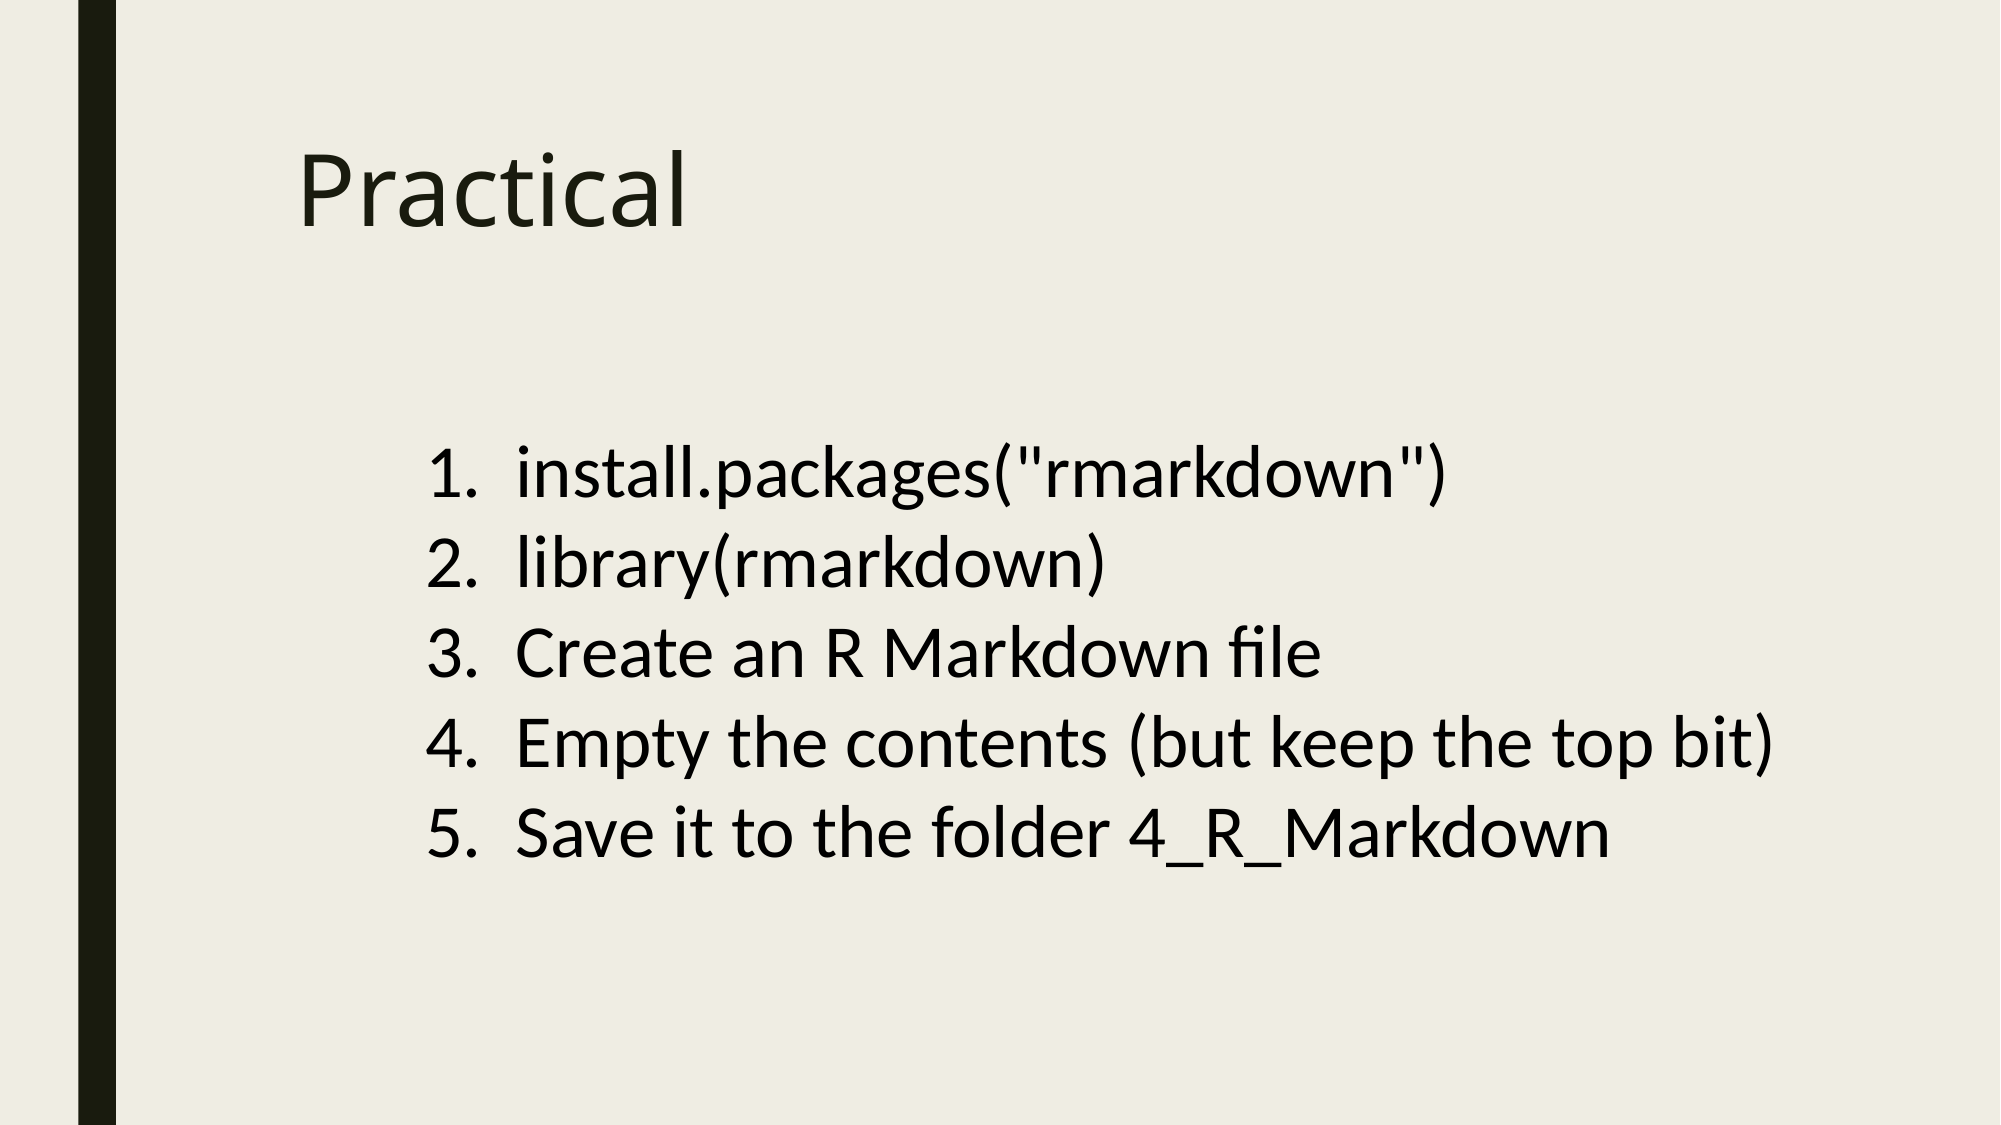

# Practical
 install.packages("rmarkdown")
 library(rmarkdown)
 Create an R Markdown file
 Empty the contents (but keep the top bit)
 Save it to the folder 4_R_Markdown